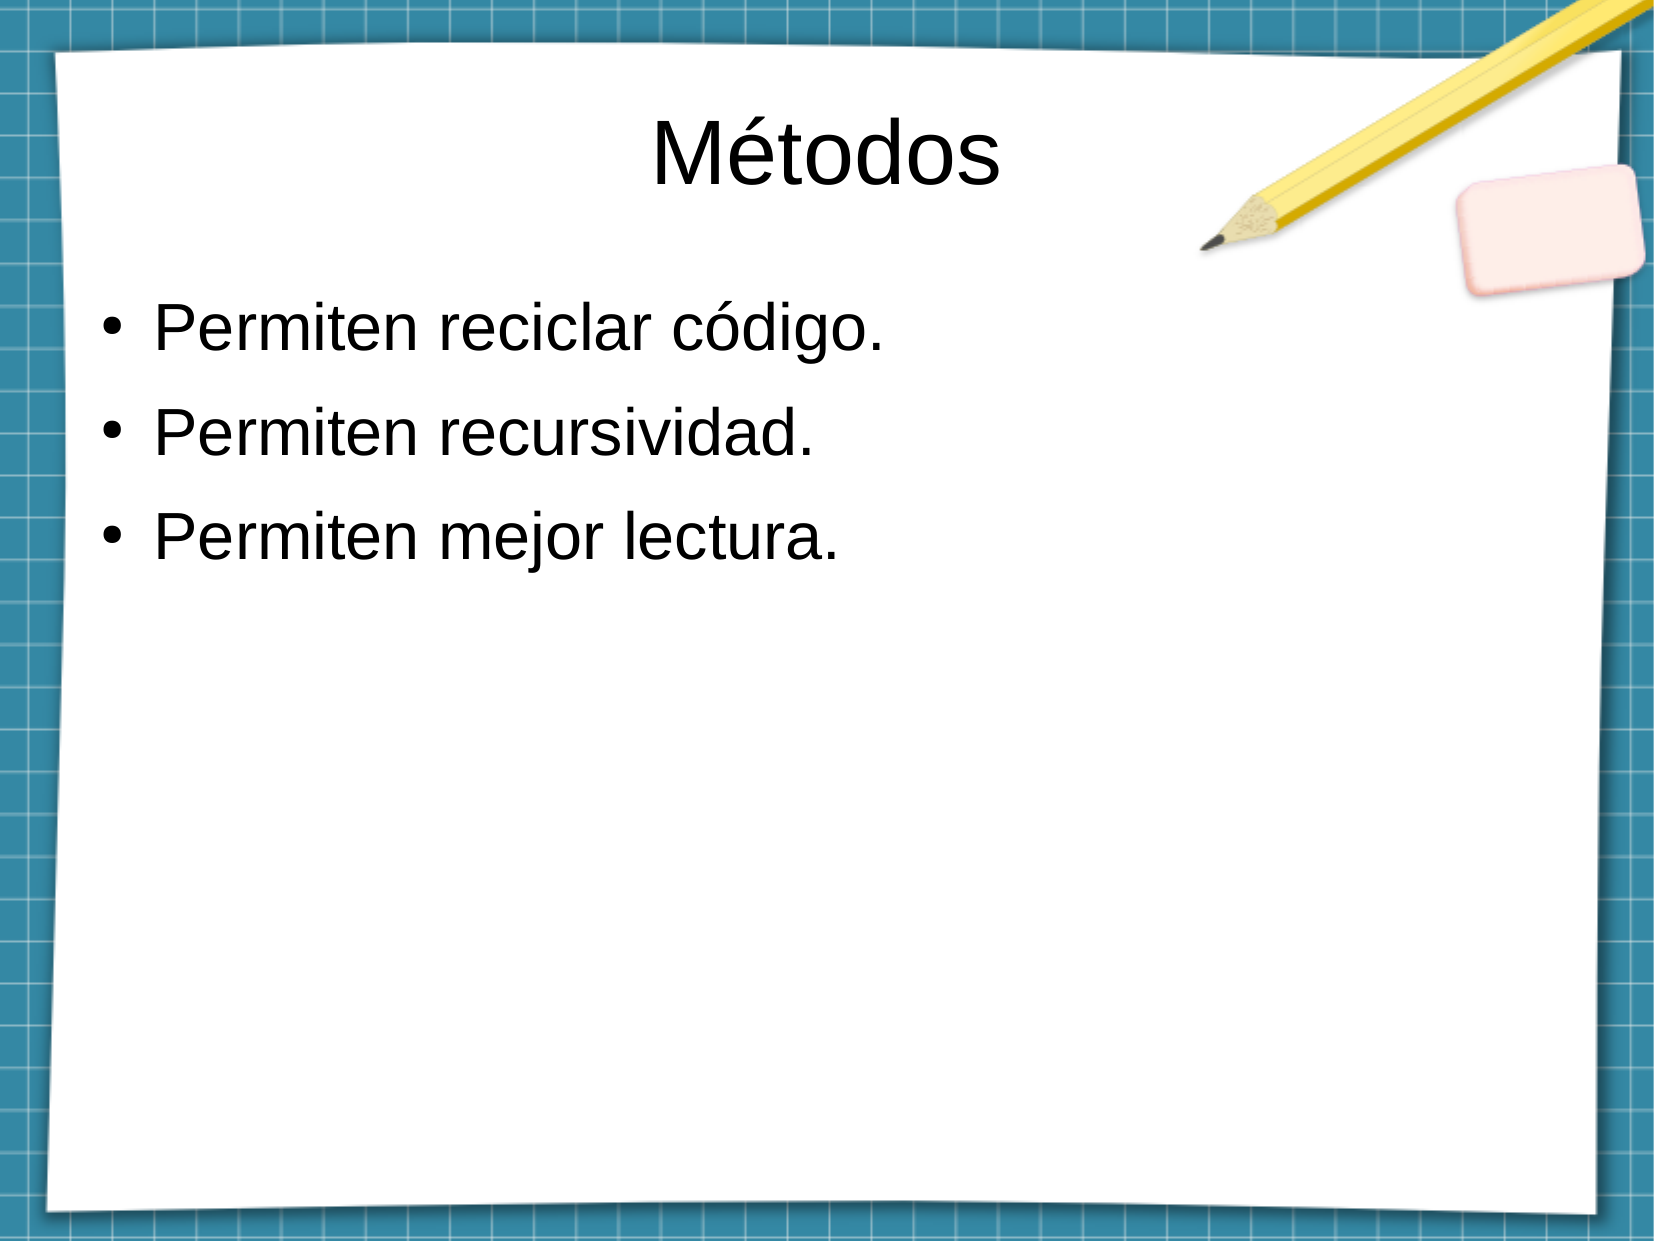

# Métodos
Permiten reciclar código.
Permiten recursividad.
Permiten mejor lectura.